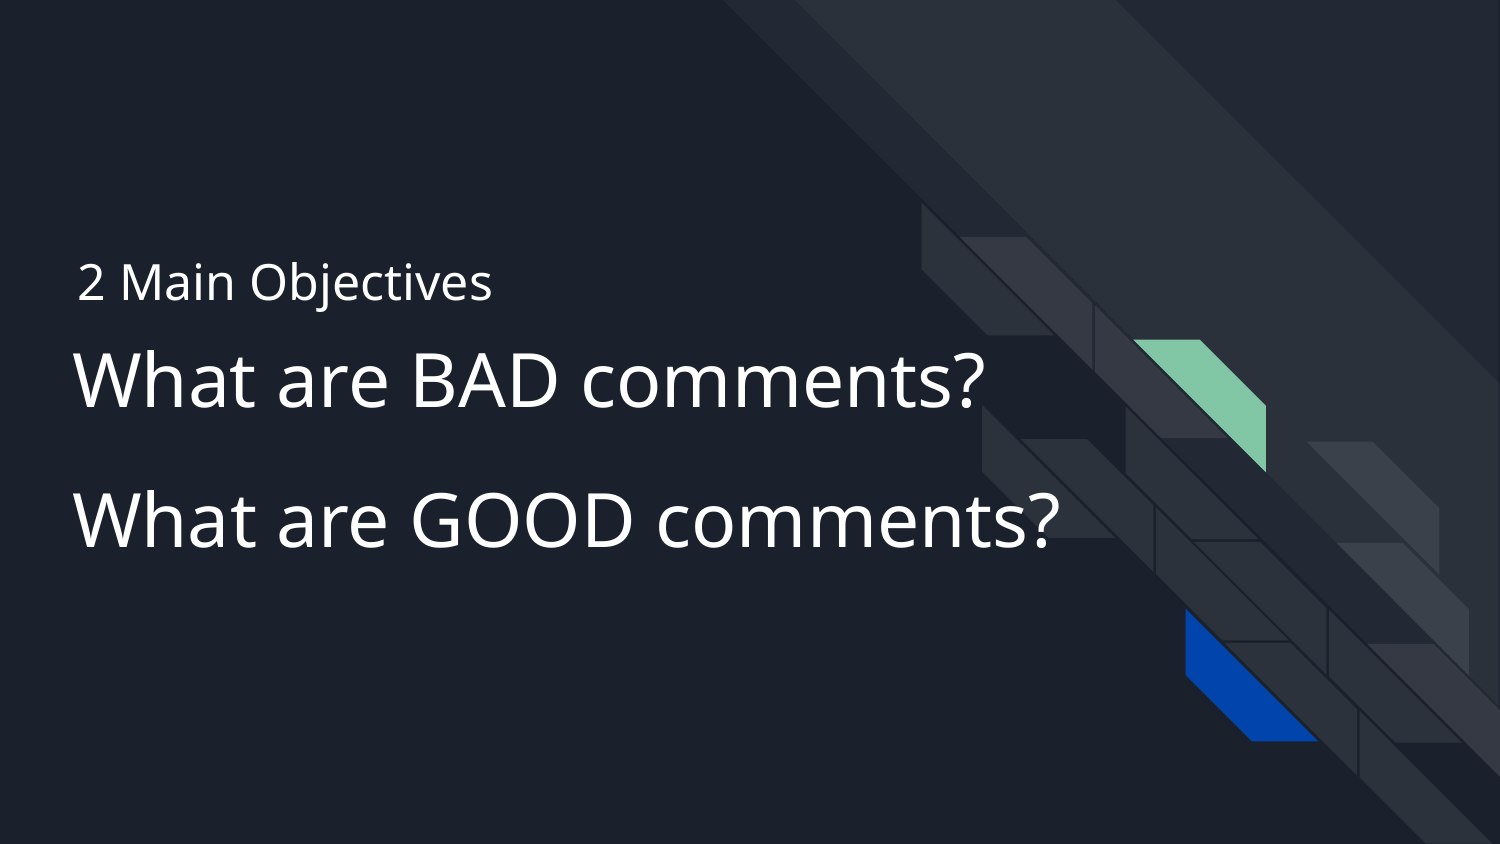

# 2 Main Objectives
What are BAD comments?
What are GOOD comments?